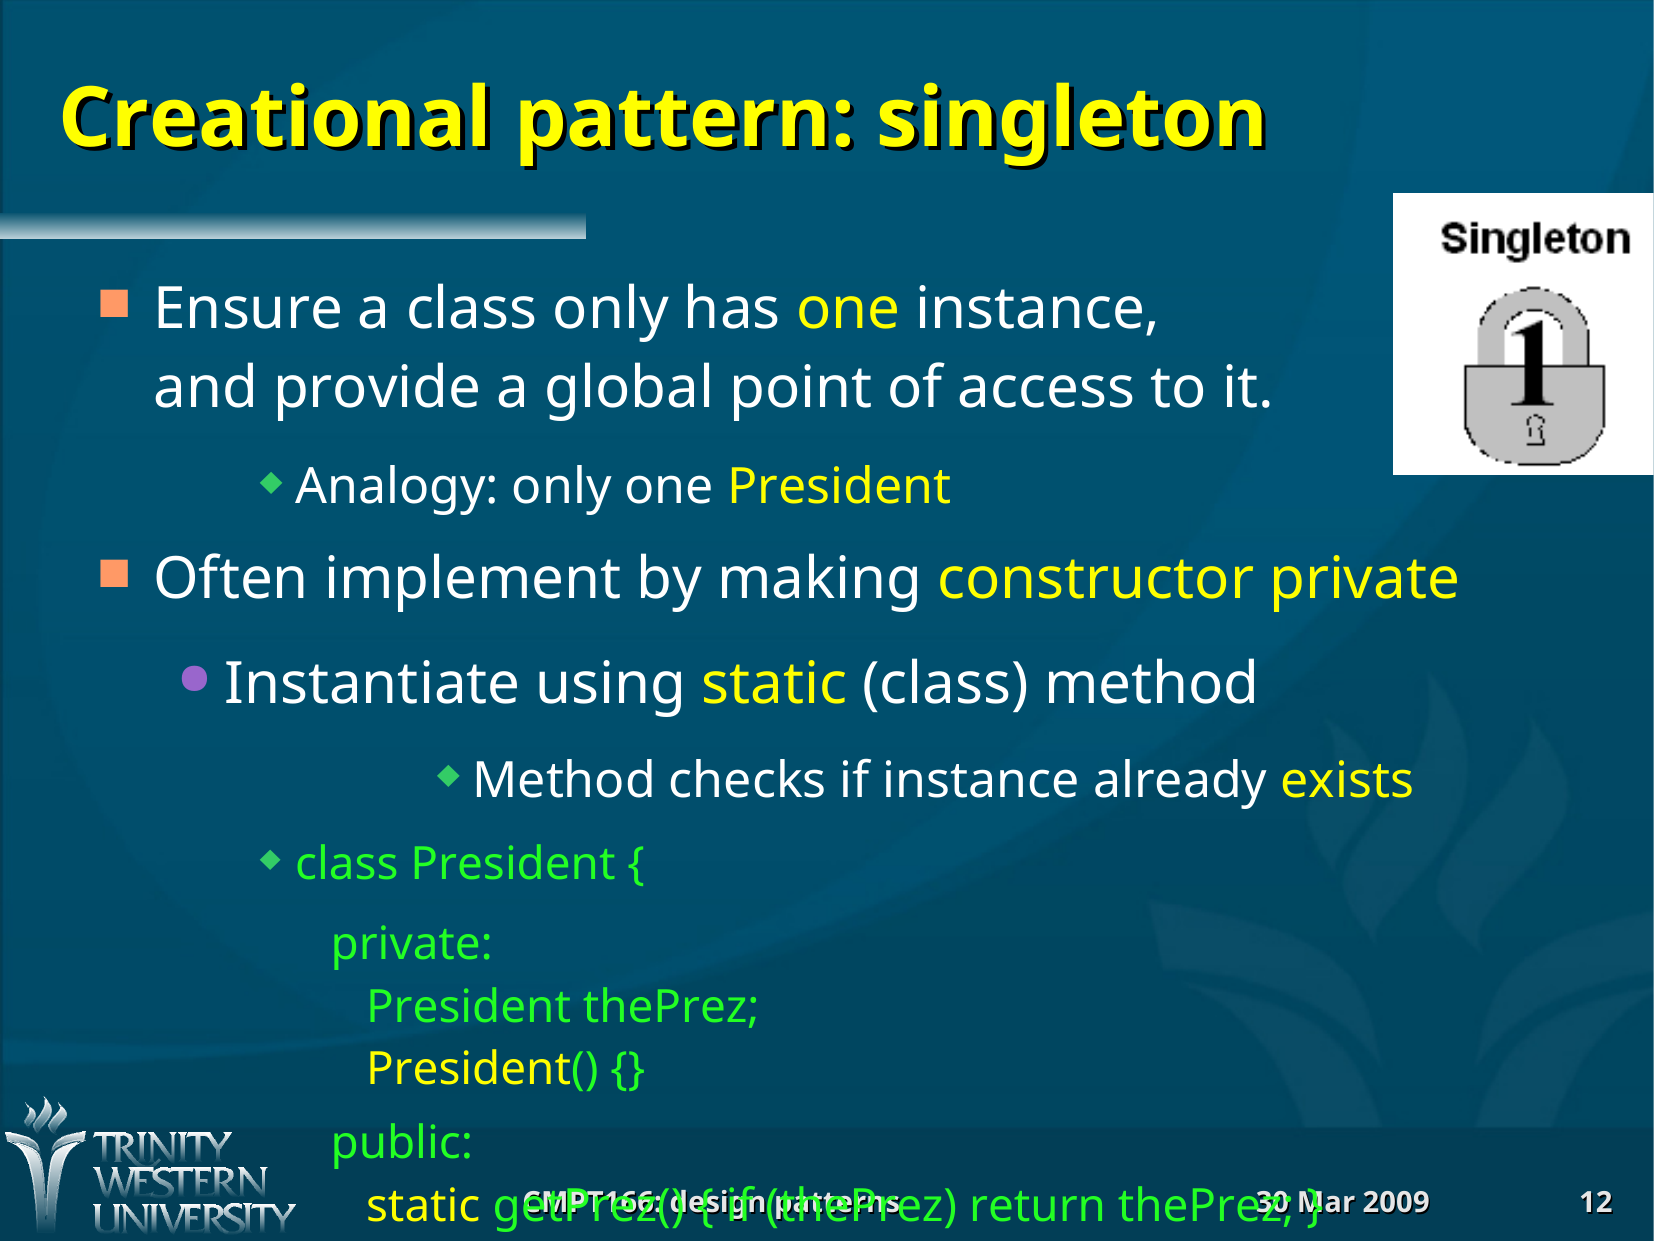

# Creational pattern: singleton
Ensure a class only has one instance,
and provide a global point of access to it.
Analogy: only one President
Often implement by making constructor private
Instantiate using static (class) method
Method checks if instance already exists
class President {
private:
President thePrez;
President() {}
public:
static getPrez() { if (thePrez) return thePrez; }
CMPT166: design patterns
30 Mar 2009
12